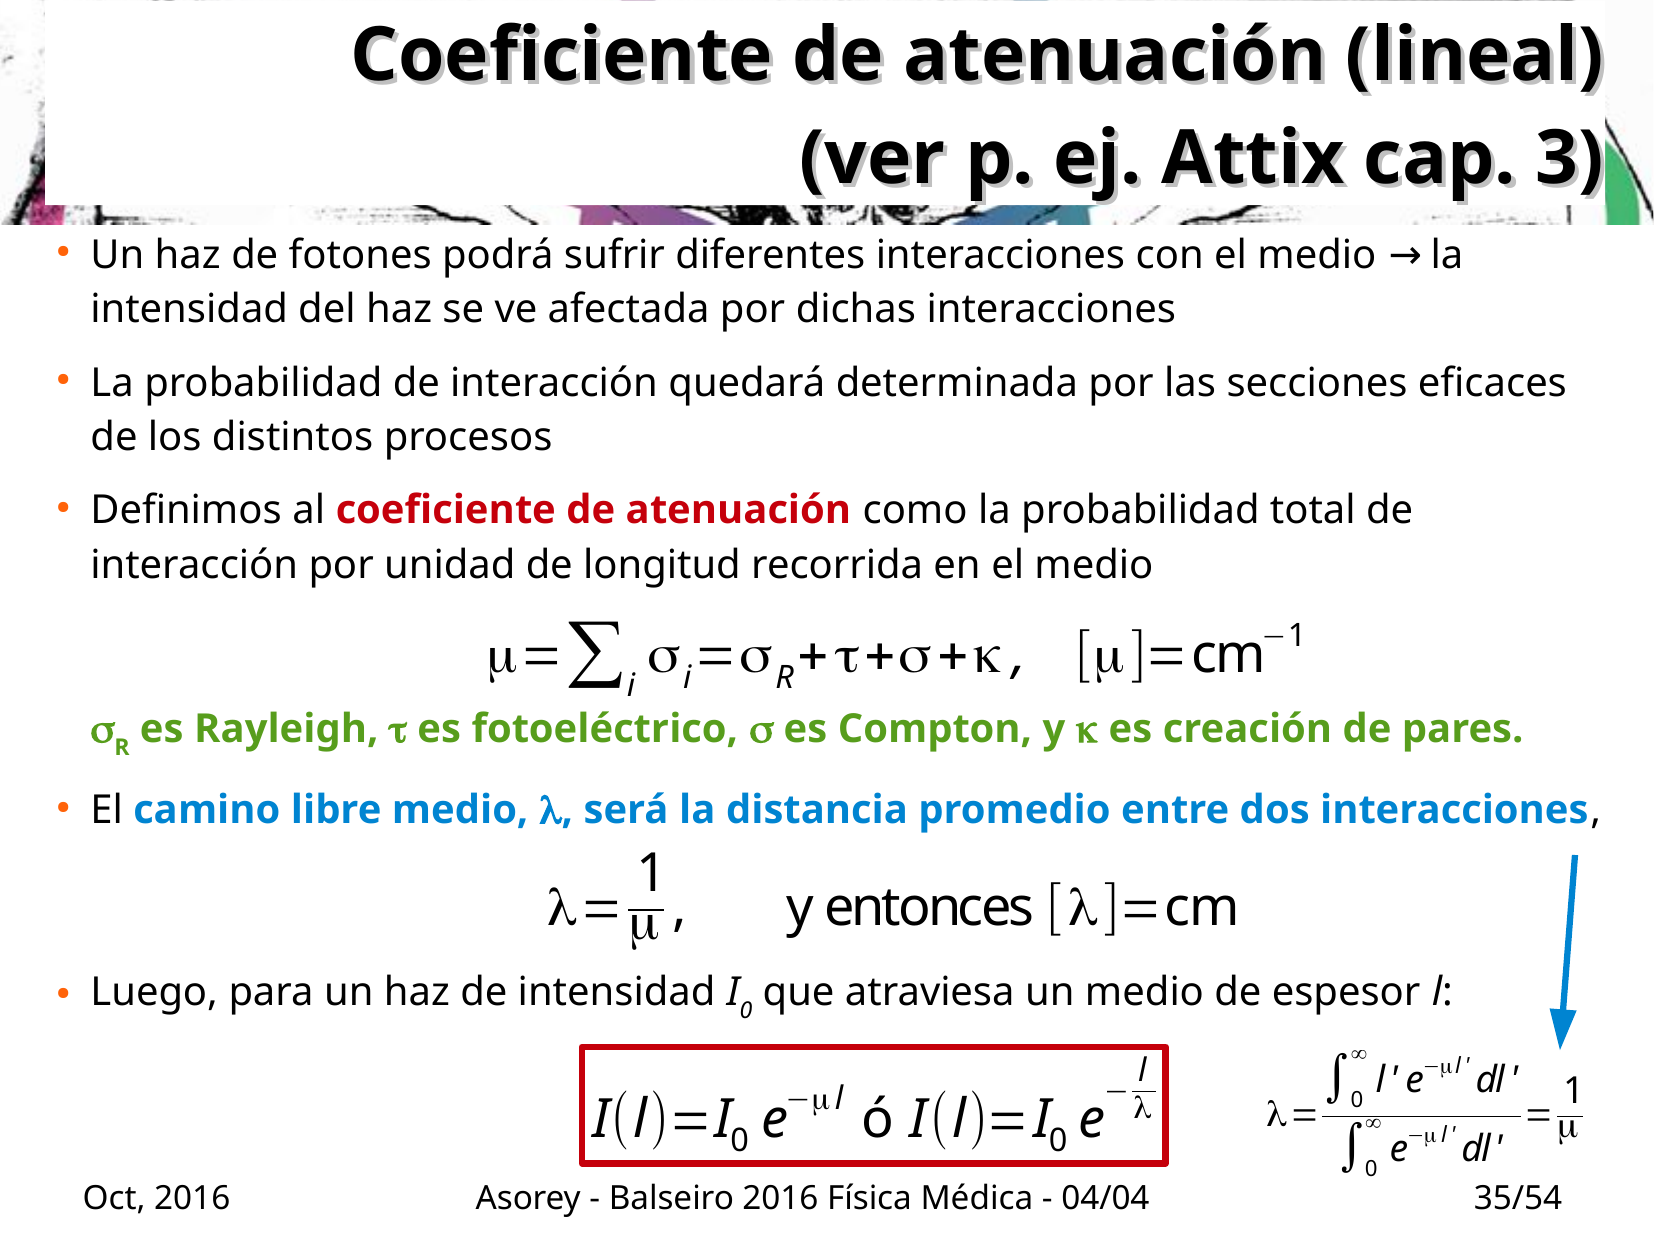

# Coeficiente de atenuación (lineal) (ver p. ej. Attix cap. 3)
Un haz de fotones podrá sufrir diferentes interacciones con el medio → la intensidad del haz se ve afectada por dichas interacciones
La probabilidad de interacción quedará determinada por las secciones eficaces de los distintos procesos
Definimos al coeficiente de atenuación como la probabilidad total de interacción por unidad de longitud recorrida en el medio
sR es Rayleigh, t es fotoeléctrico, s es Compton, y k es creación de pares.
El camino libre medio, l, será la distancia promedio entre dos interacciones,
Luego, para un haz de intensidad I0 que atraviesa un medio de espesor l:
Oct, 2016
Asorey - Balseiro 2016 Física Médica - 04/04
35